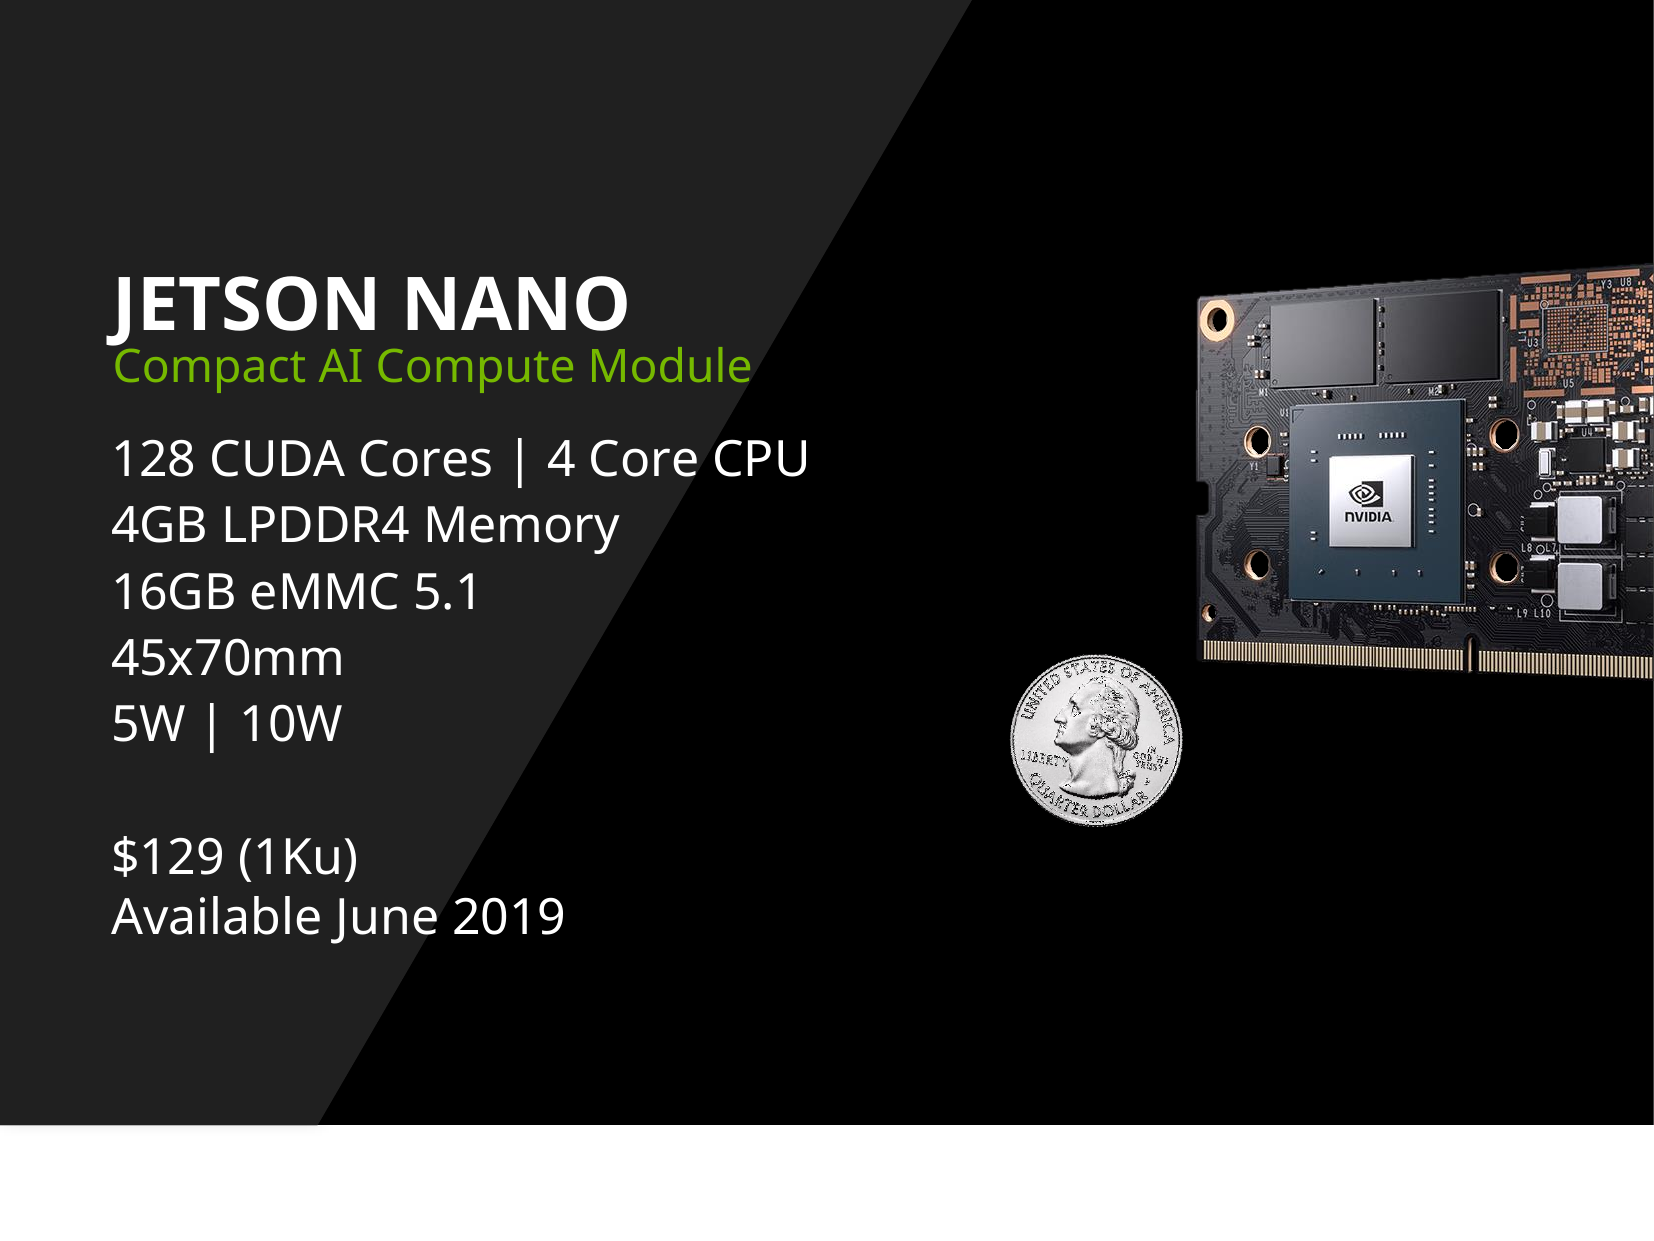

JETSON NANO
Compact AI Compute Module
128 CUDA Cores | 4 Core CPU
4GB LPDDR4 Memory
16GB eMMC 5.1
45x70mm
5W | 10W
$129 (1Ku)
Available June 2019
6